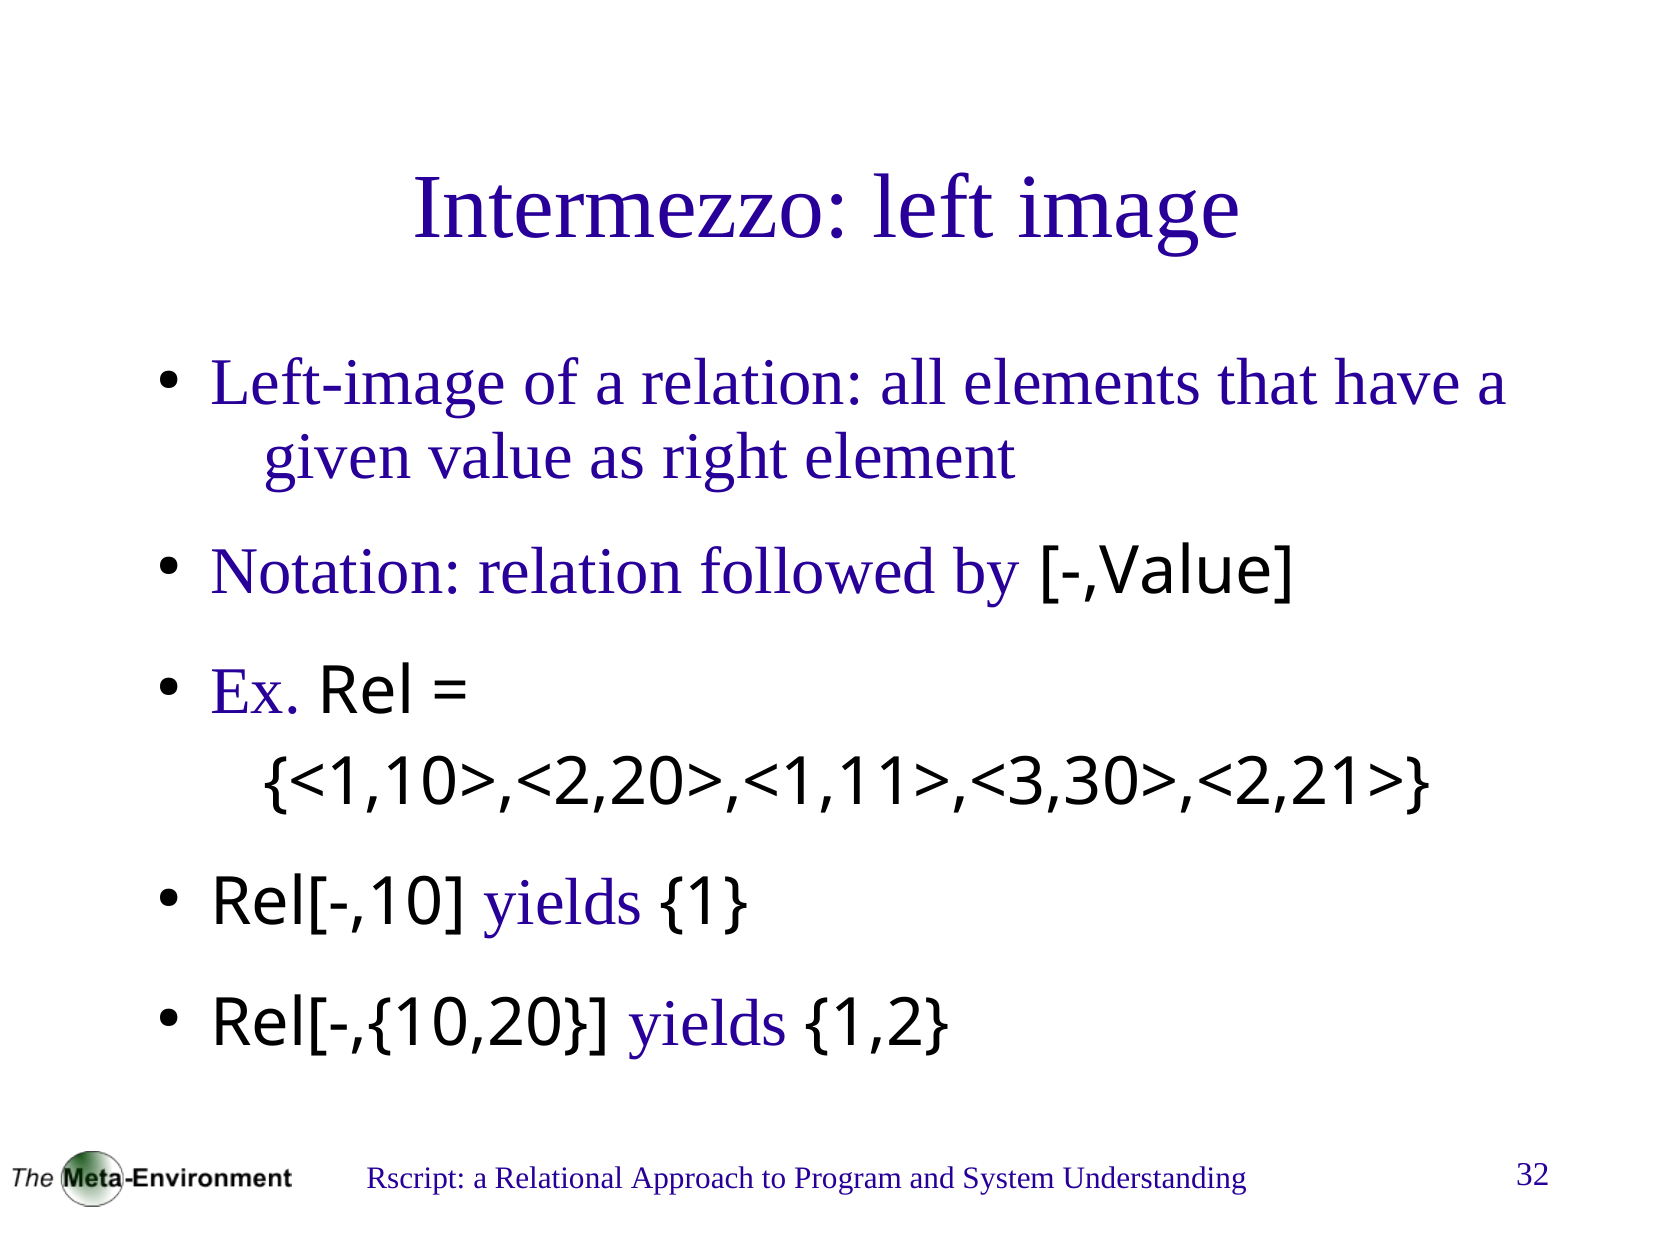

# Intermezzo: left image
Left-image of a relation: all elements that have a given value as right element
Notation: relation followed by [-,Value]
Ex. Rel = {<1,10>,<2,20>,<1,11>,<3,30>,<2,21>}
Rel[-,10] yields {1}
Rel[-,{10,20}] yields {1,2}